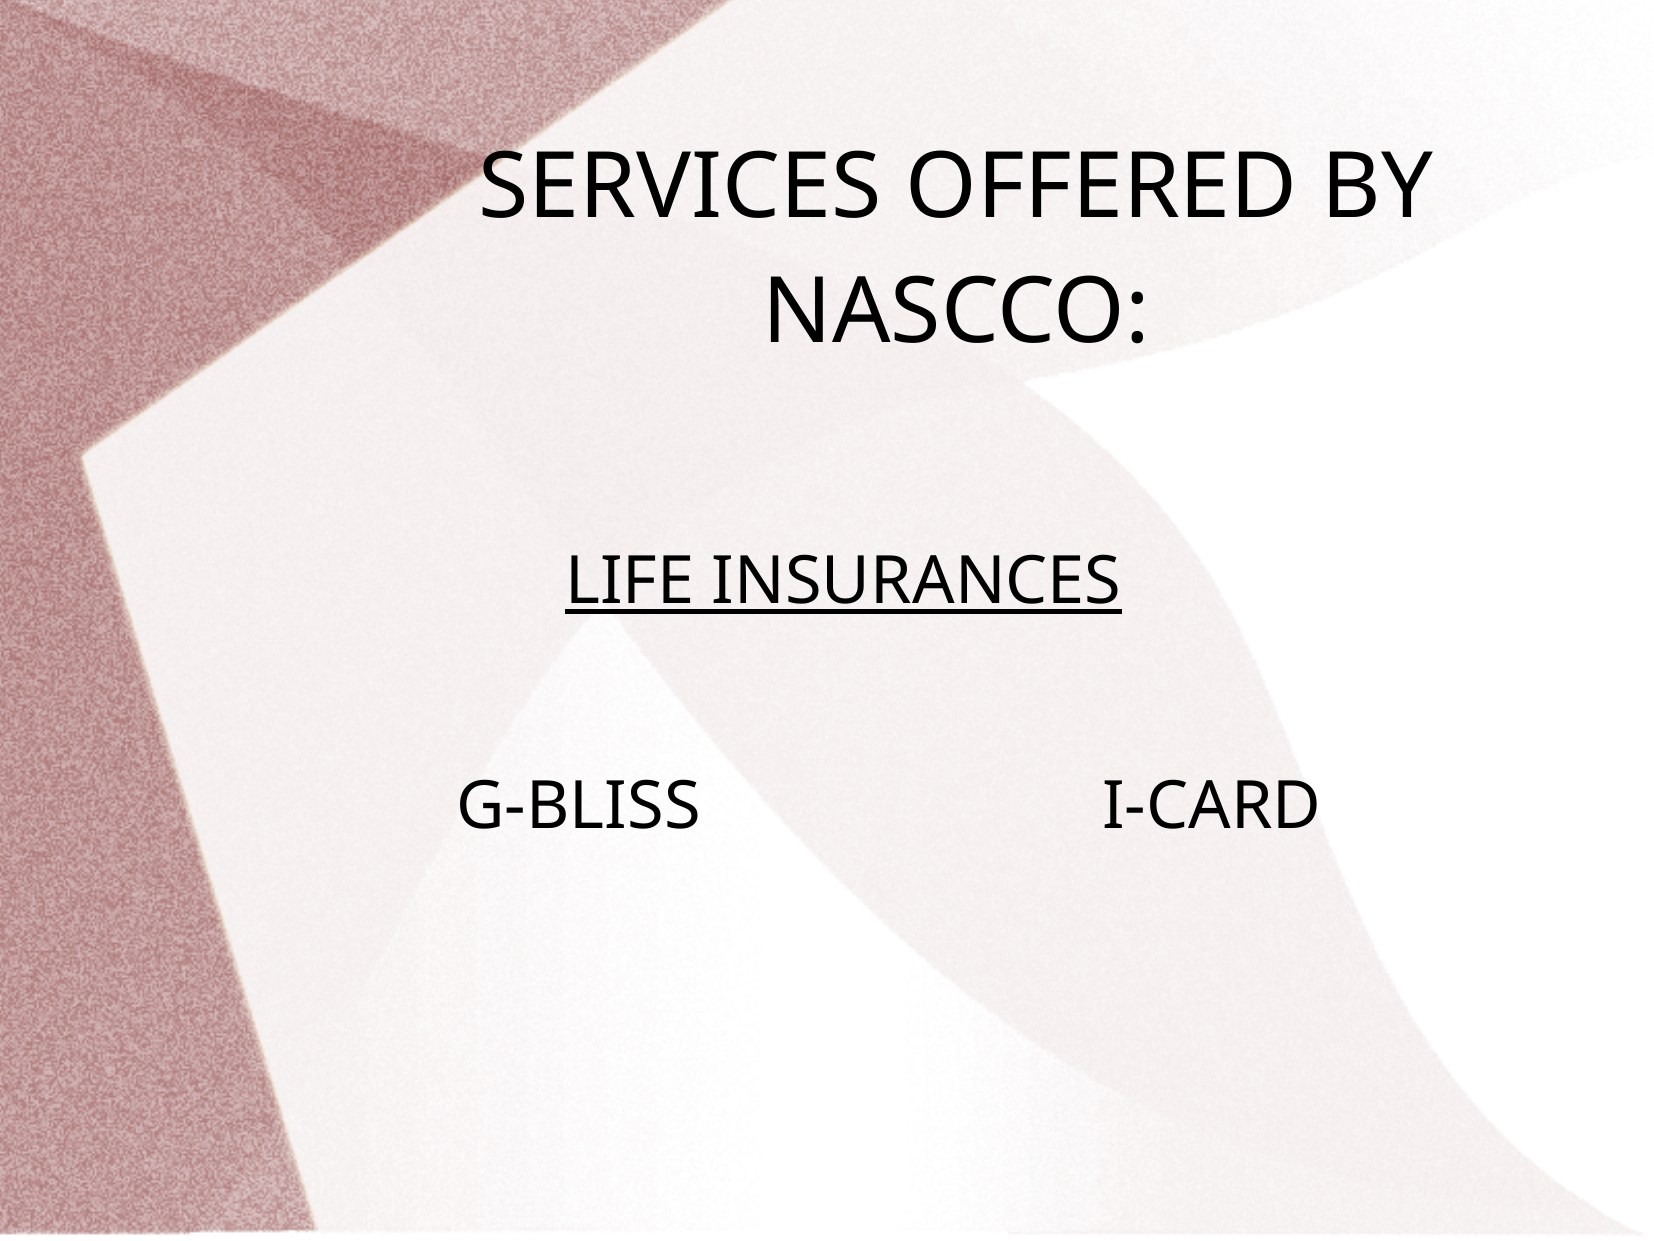

SERVICES OFFERED BY NASCCO:
LIFE INSURANCES
G-BLISS
I-CARD